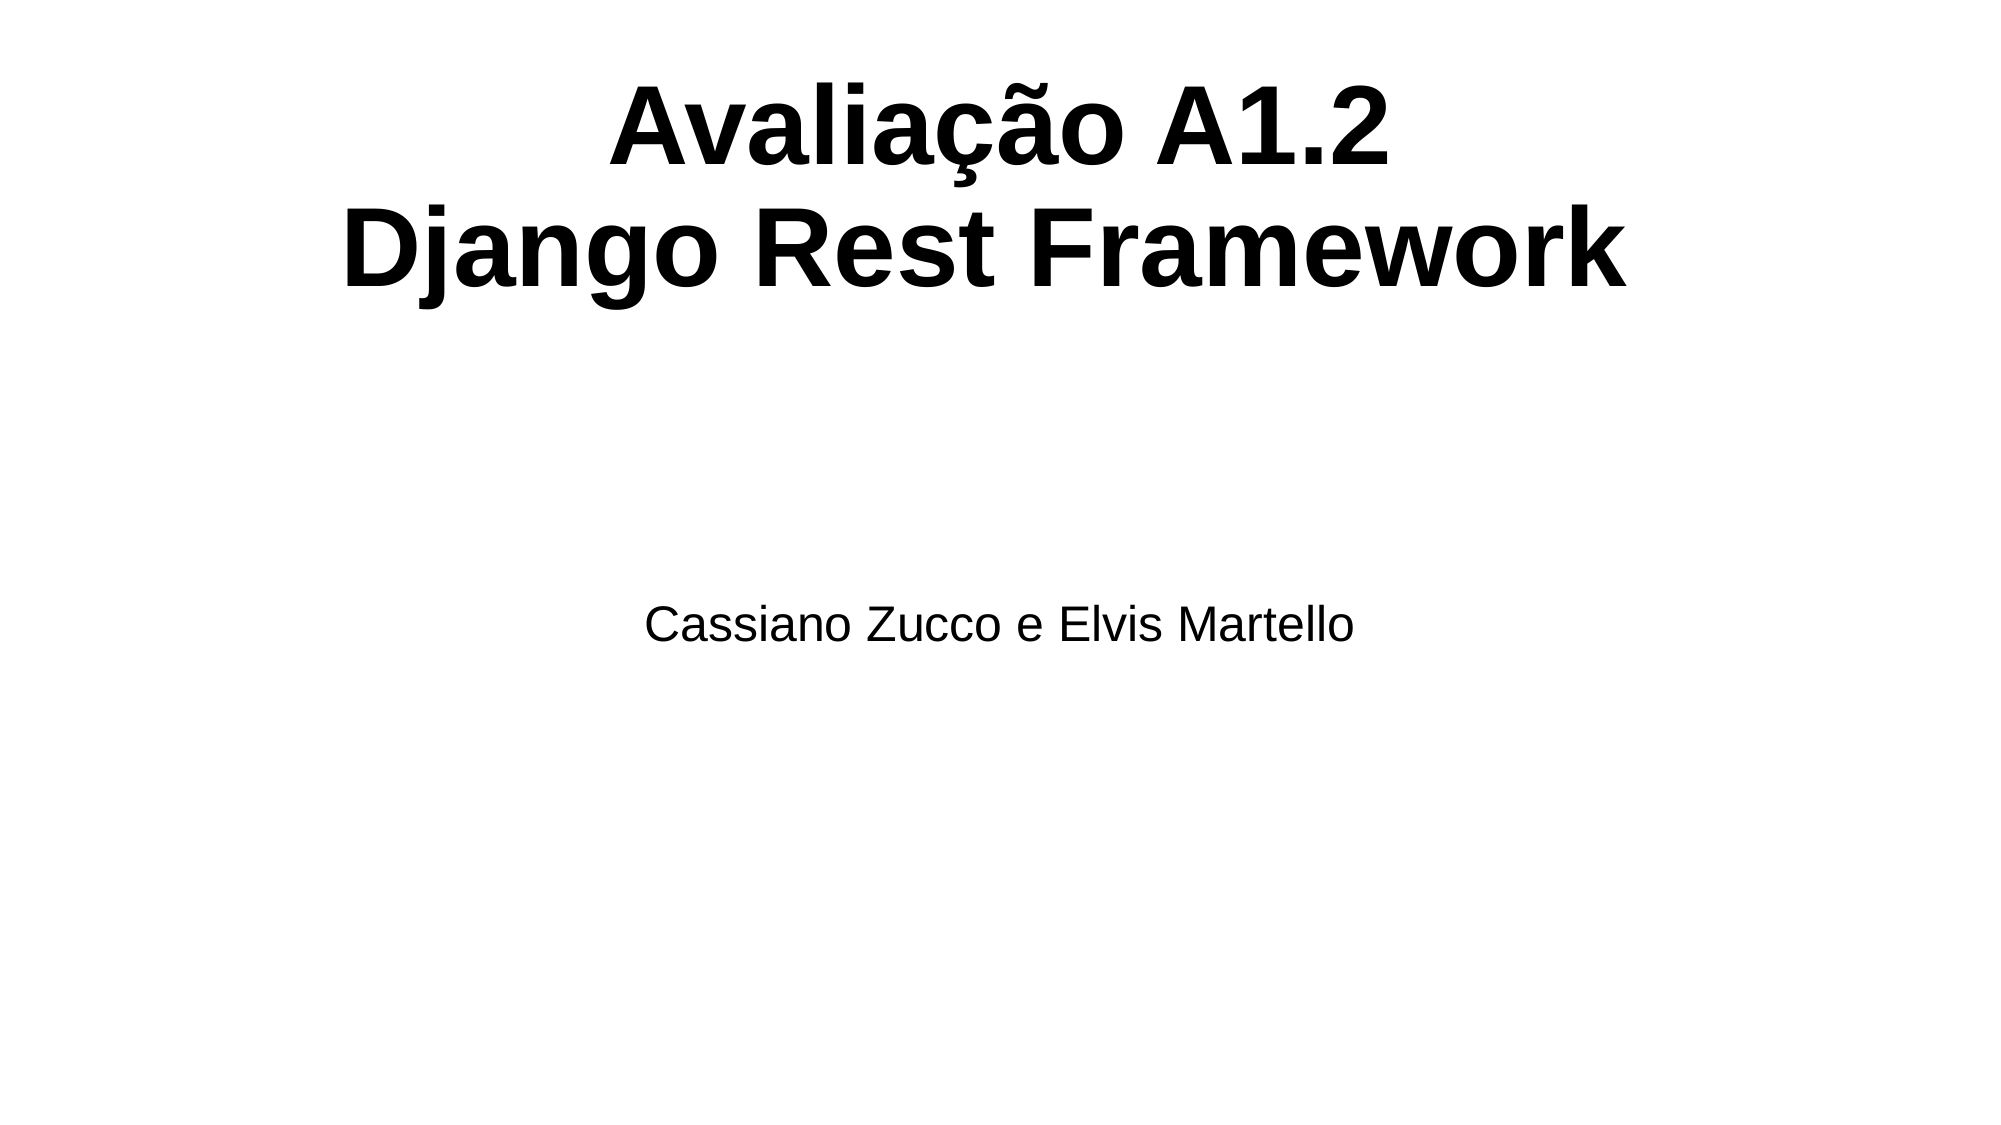

# Avaliação A1.2 Django Rest Framework
Cassiano Zucco e Elvis Martello